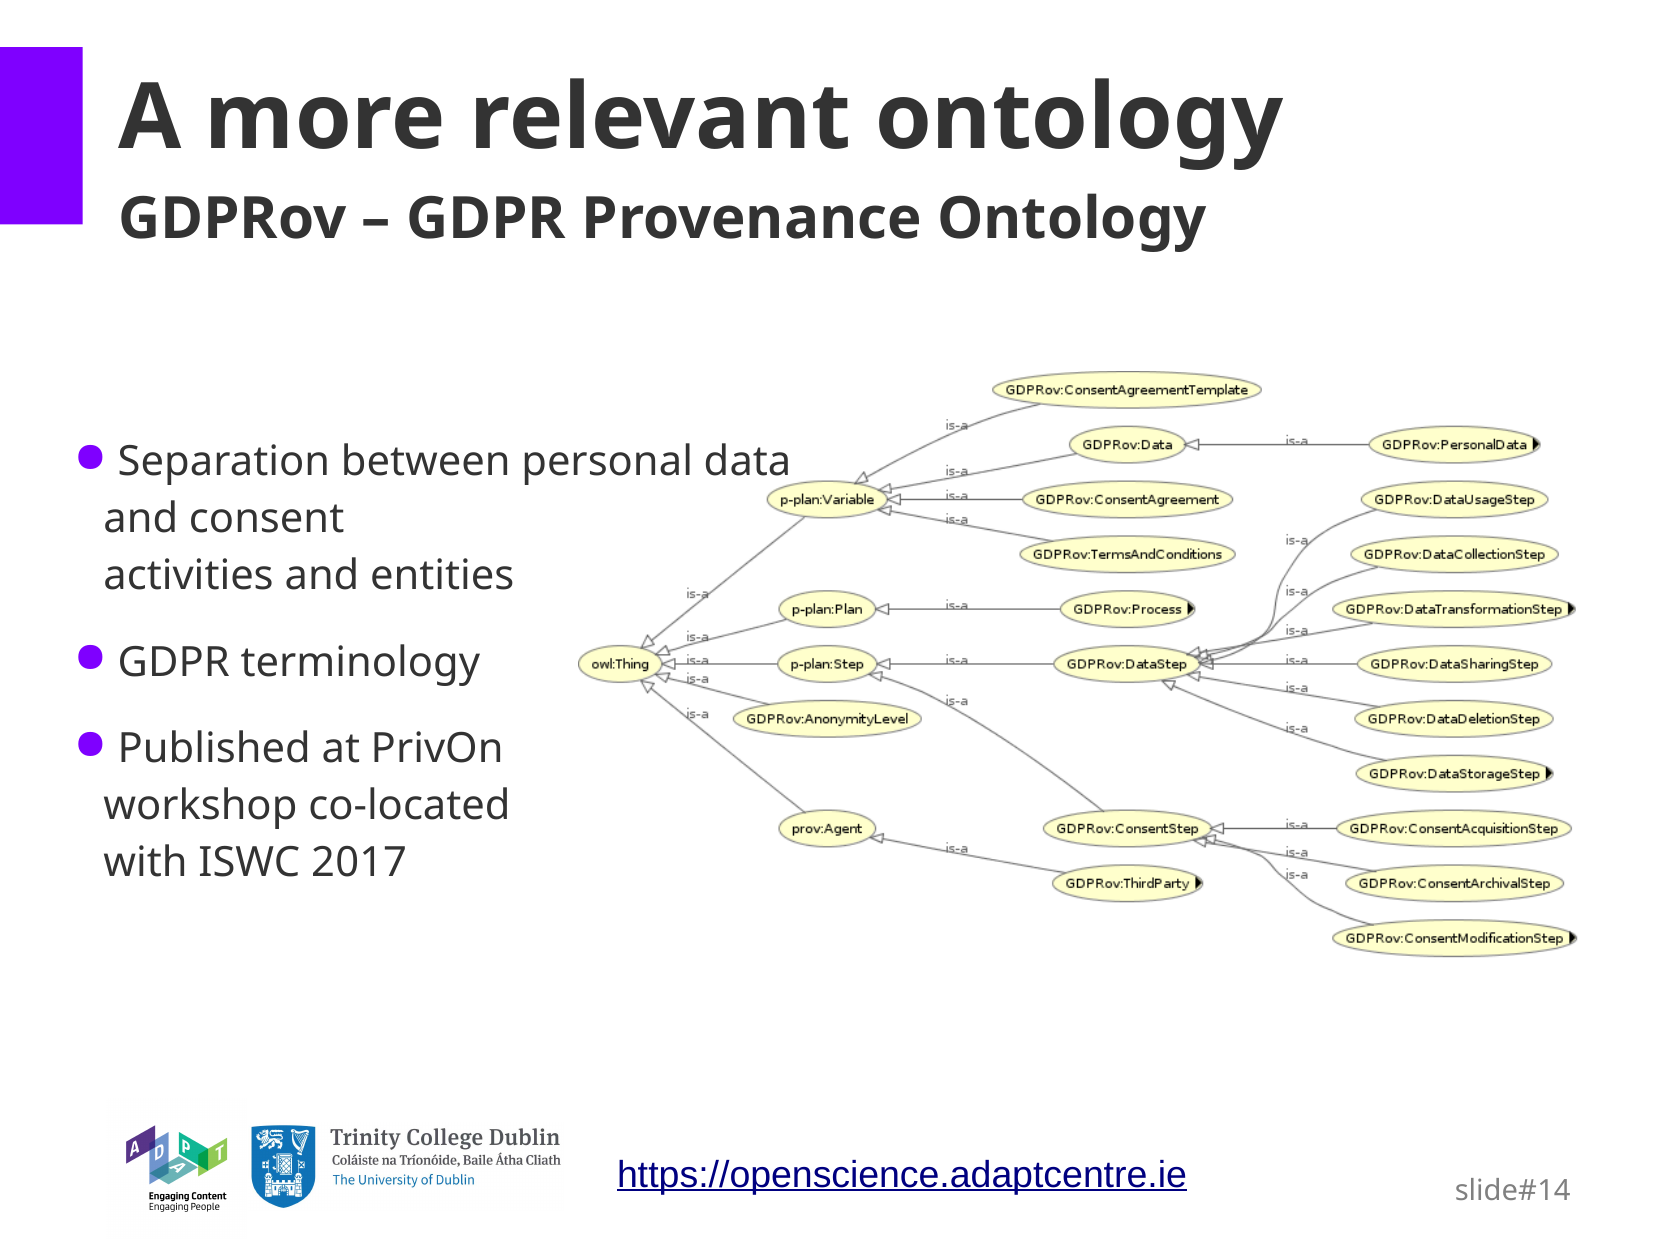

# A more relevant ontology GDPRov – GDPR Provenance Ontology
 Separation between personal data and consent
activities and entities
 GDPR terminology
 Published at PrivOn
workshop co-located
with ISWC 2017
14